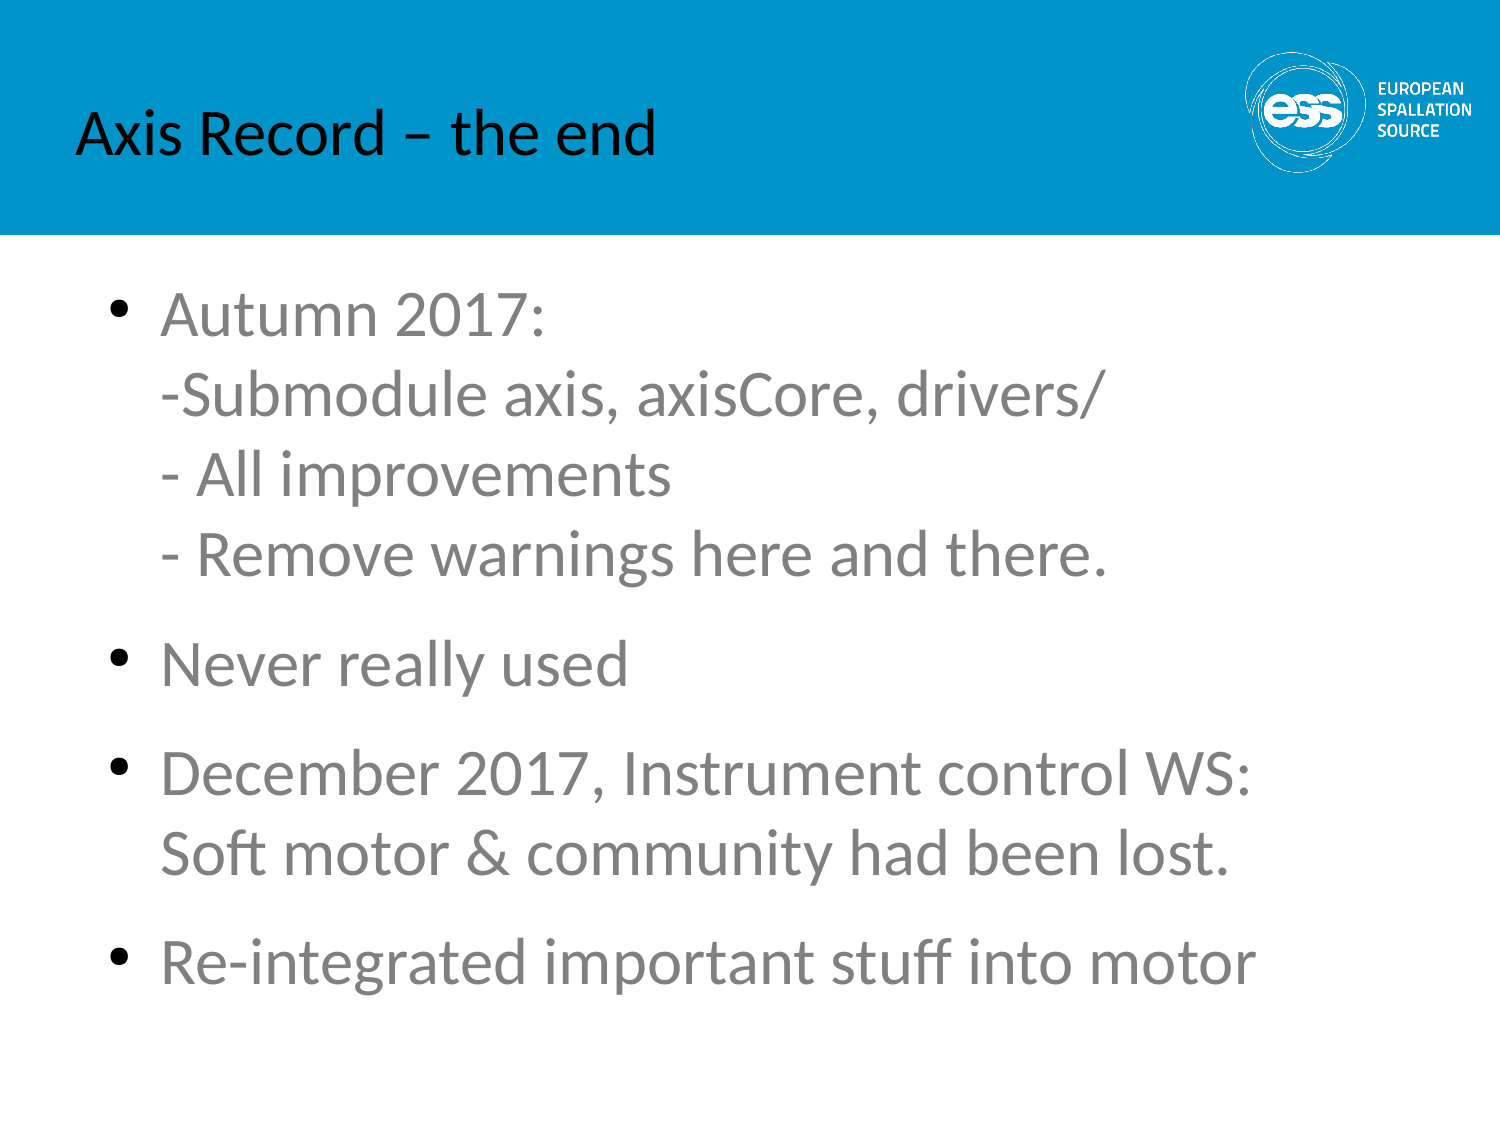

# Axis Record – the end
Autumn 2017:
-Submodule axis, axisCore, drivers/
- All improvements
- Remove warnings here and there.
Never really used
December 2017, Instrument control WS:
Soft motor & community had been lost.
Re-integrated important stuff into motor